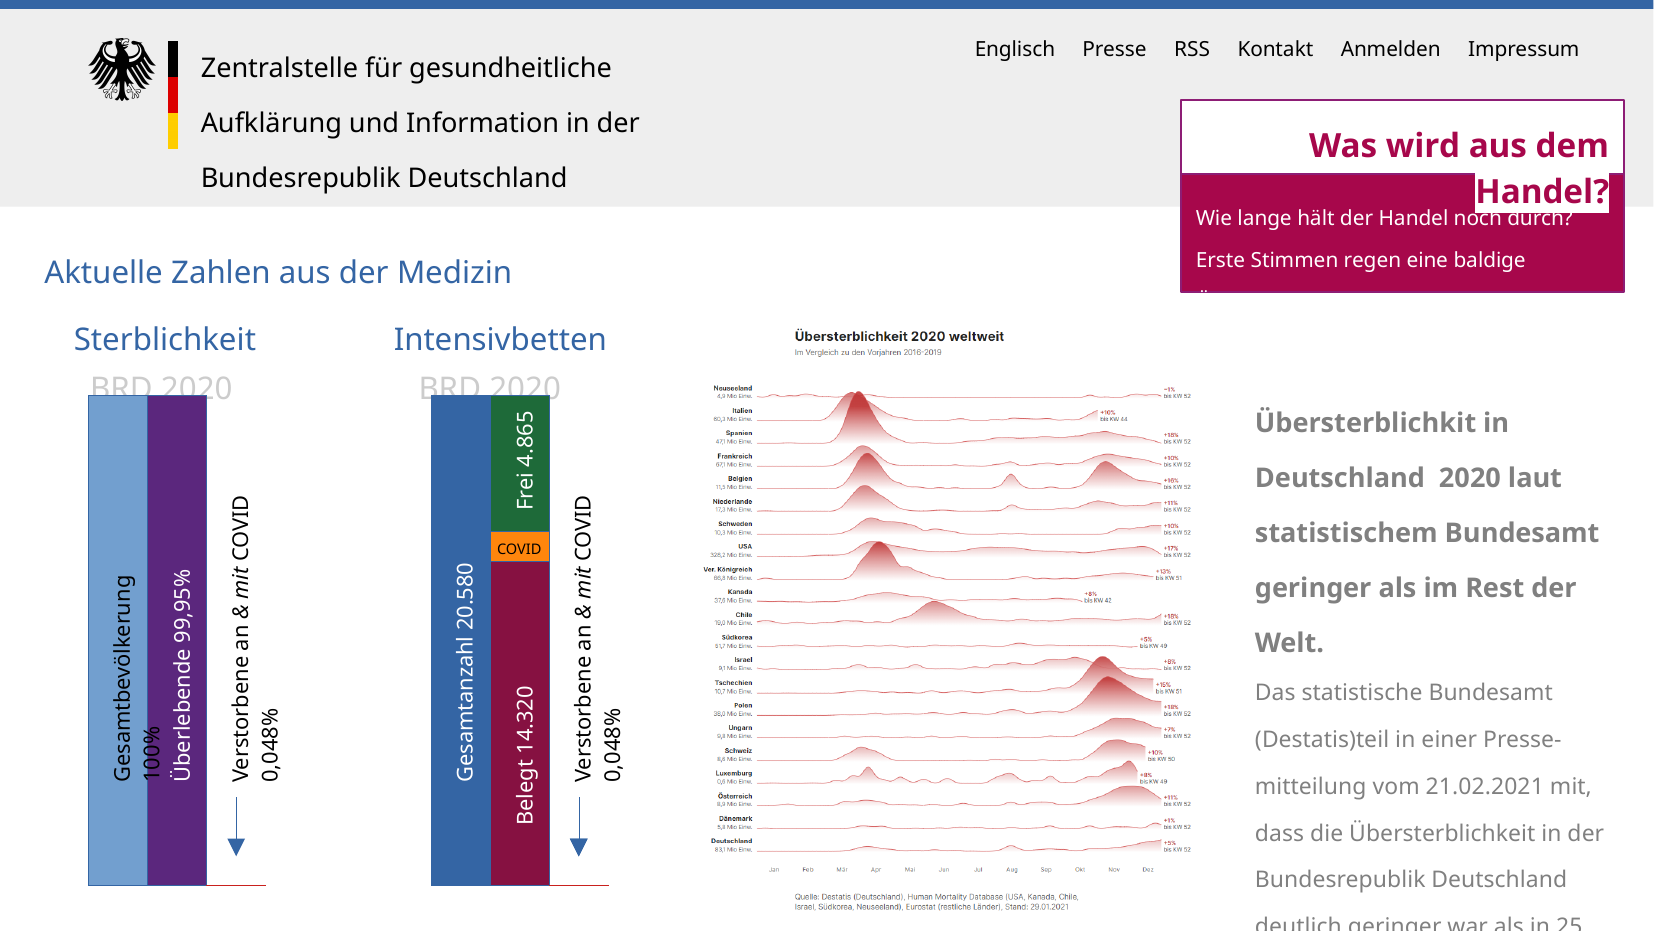

Englisch Presse RSS Kontakt Anmelden Impressum
# Zentralstelle für gesundheitliche Aufklärung und Information in der Bundesrepublik Deutschland
Was wird aus dem Handel?
Wie lange hält der Handel noch durch? Erste Stimmen regen eine baldige Öffnung an.
> Mehr
Aktuelle Zahlen aus der Medizin
Sterblichkeit		 Intensivbetten
 BRD 2020		 BRD 2020
Übersterblichkit in Deutschland 2020 laut statistischem Bundesamt geringer als im Rest der Welt.
Das statistische Bundesamt (Destatis)teil in einer Presse-mitteilung vom 21.02.2021 mit, dass die Übersterblichkeit in der Bundesrepublik Deutschland deutlich geringer war als in 25 vergleichbaren Nationen. >Mehr
Frei 4.865
COVID
Verstorbene an & mit COVID 0,048%
Verstorbene an & mit COVID 0,048%
Gesamtbevölkerung 100%
Überlebende 99,95%
Gesamtanzahl 20.580
Belegt 14.320